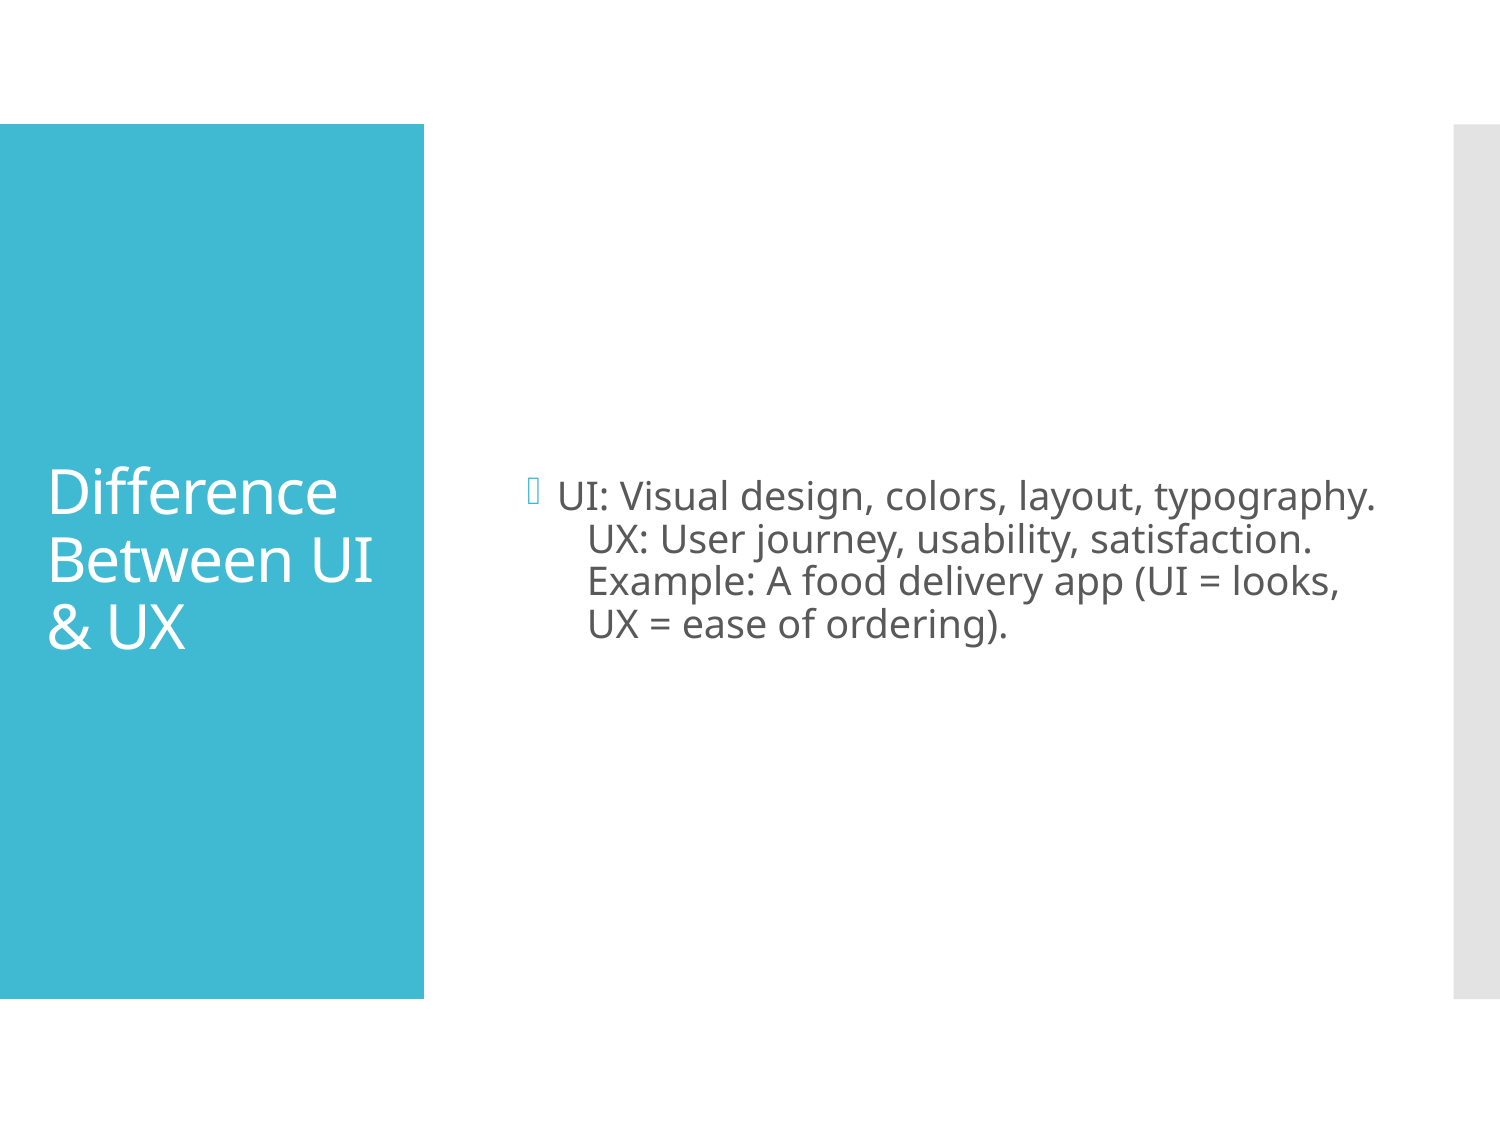

UI: Visual design, colors, layout, typography. UX: User journey, usability, satisfaction. Example: A food delivery app (UI = looks, UX = ease of ordering).
# Difference Between UI & UX